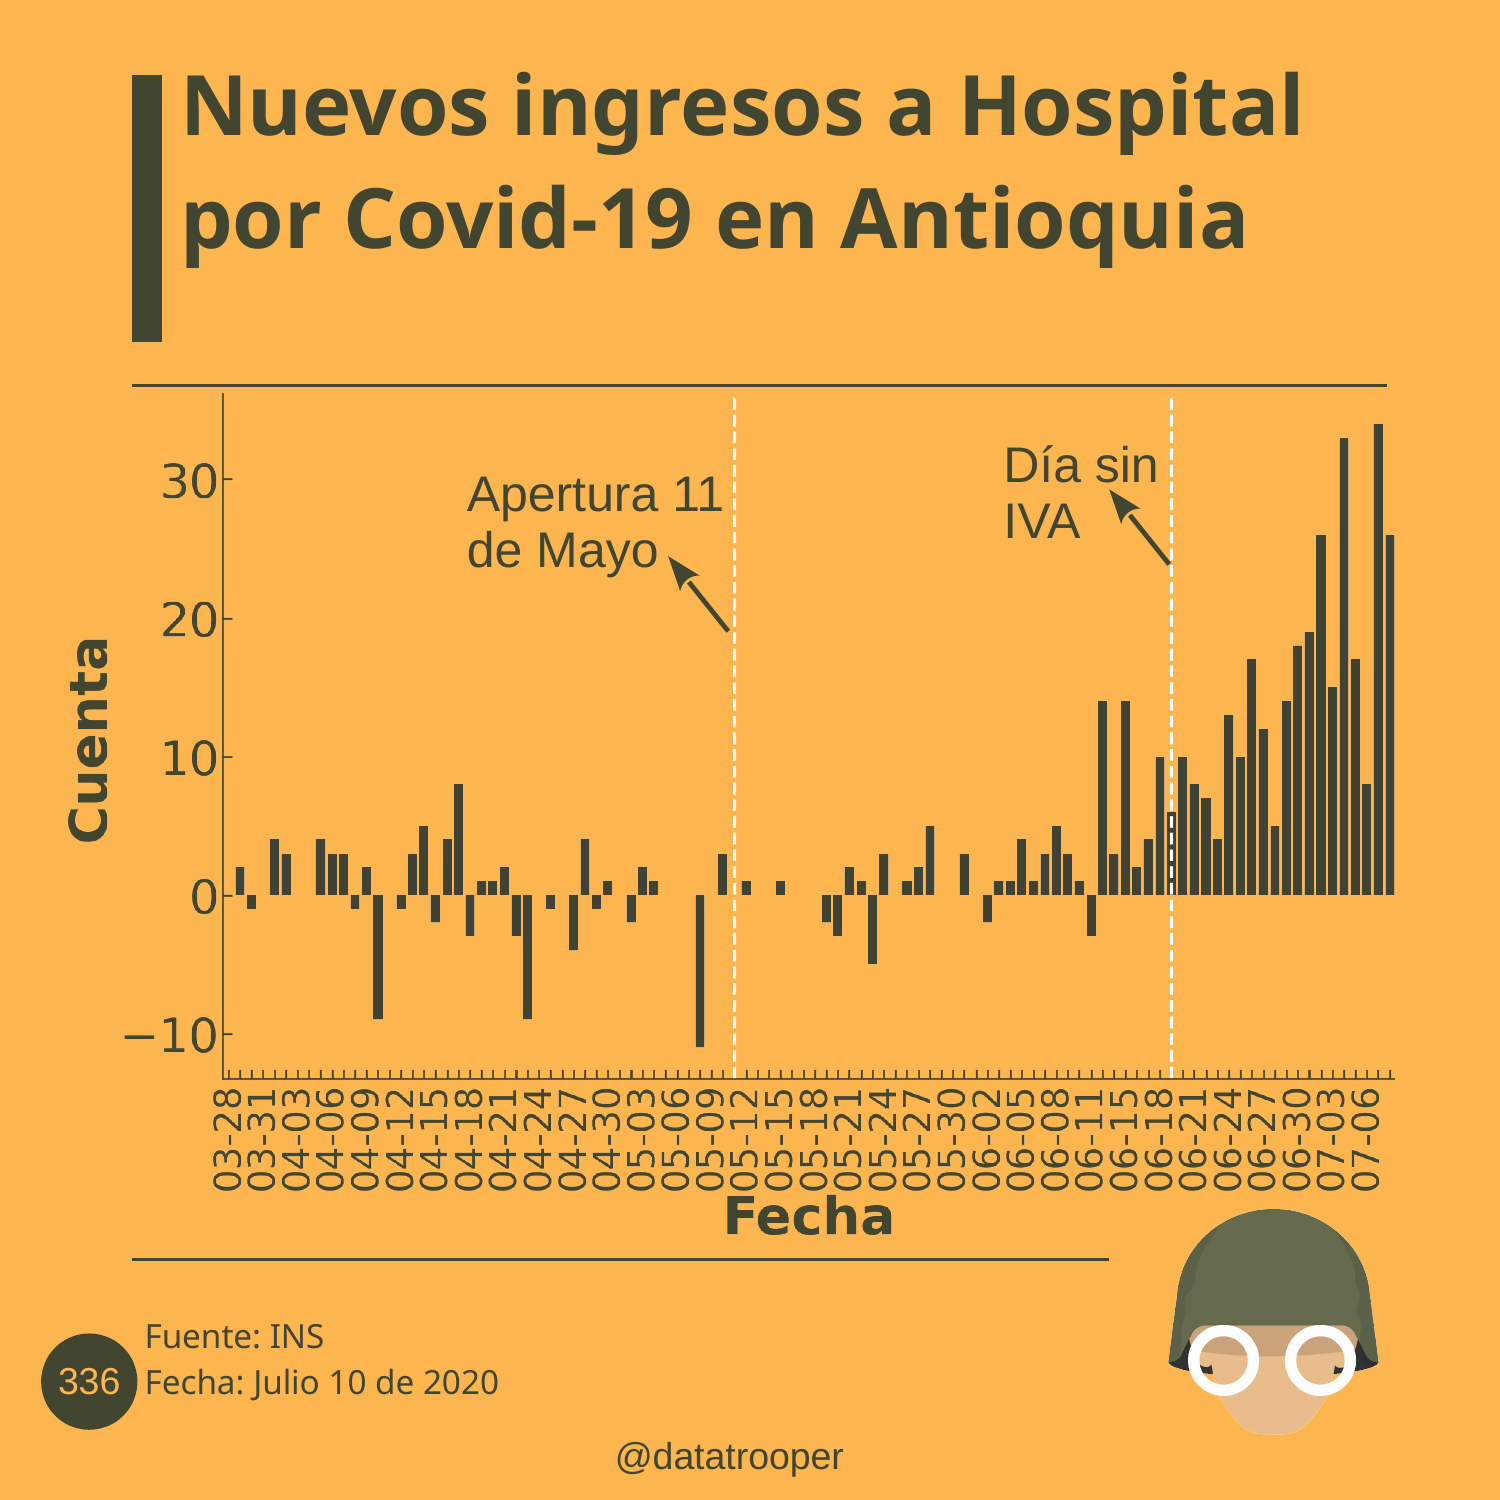

# Nuevos ingresos a Hospital por Covid-19 en Antioquia
Día sin IVA
Apertura 11 de Mayo